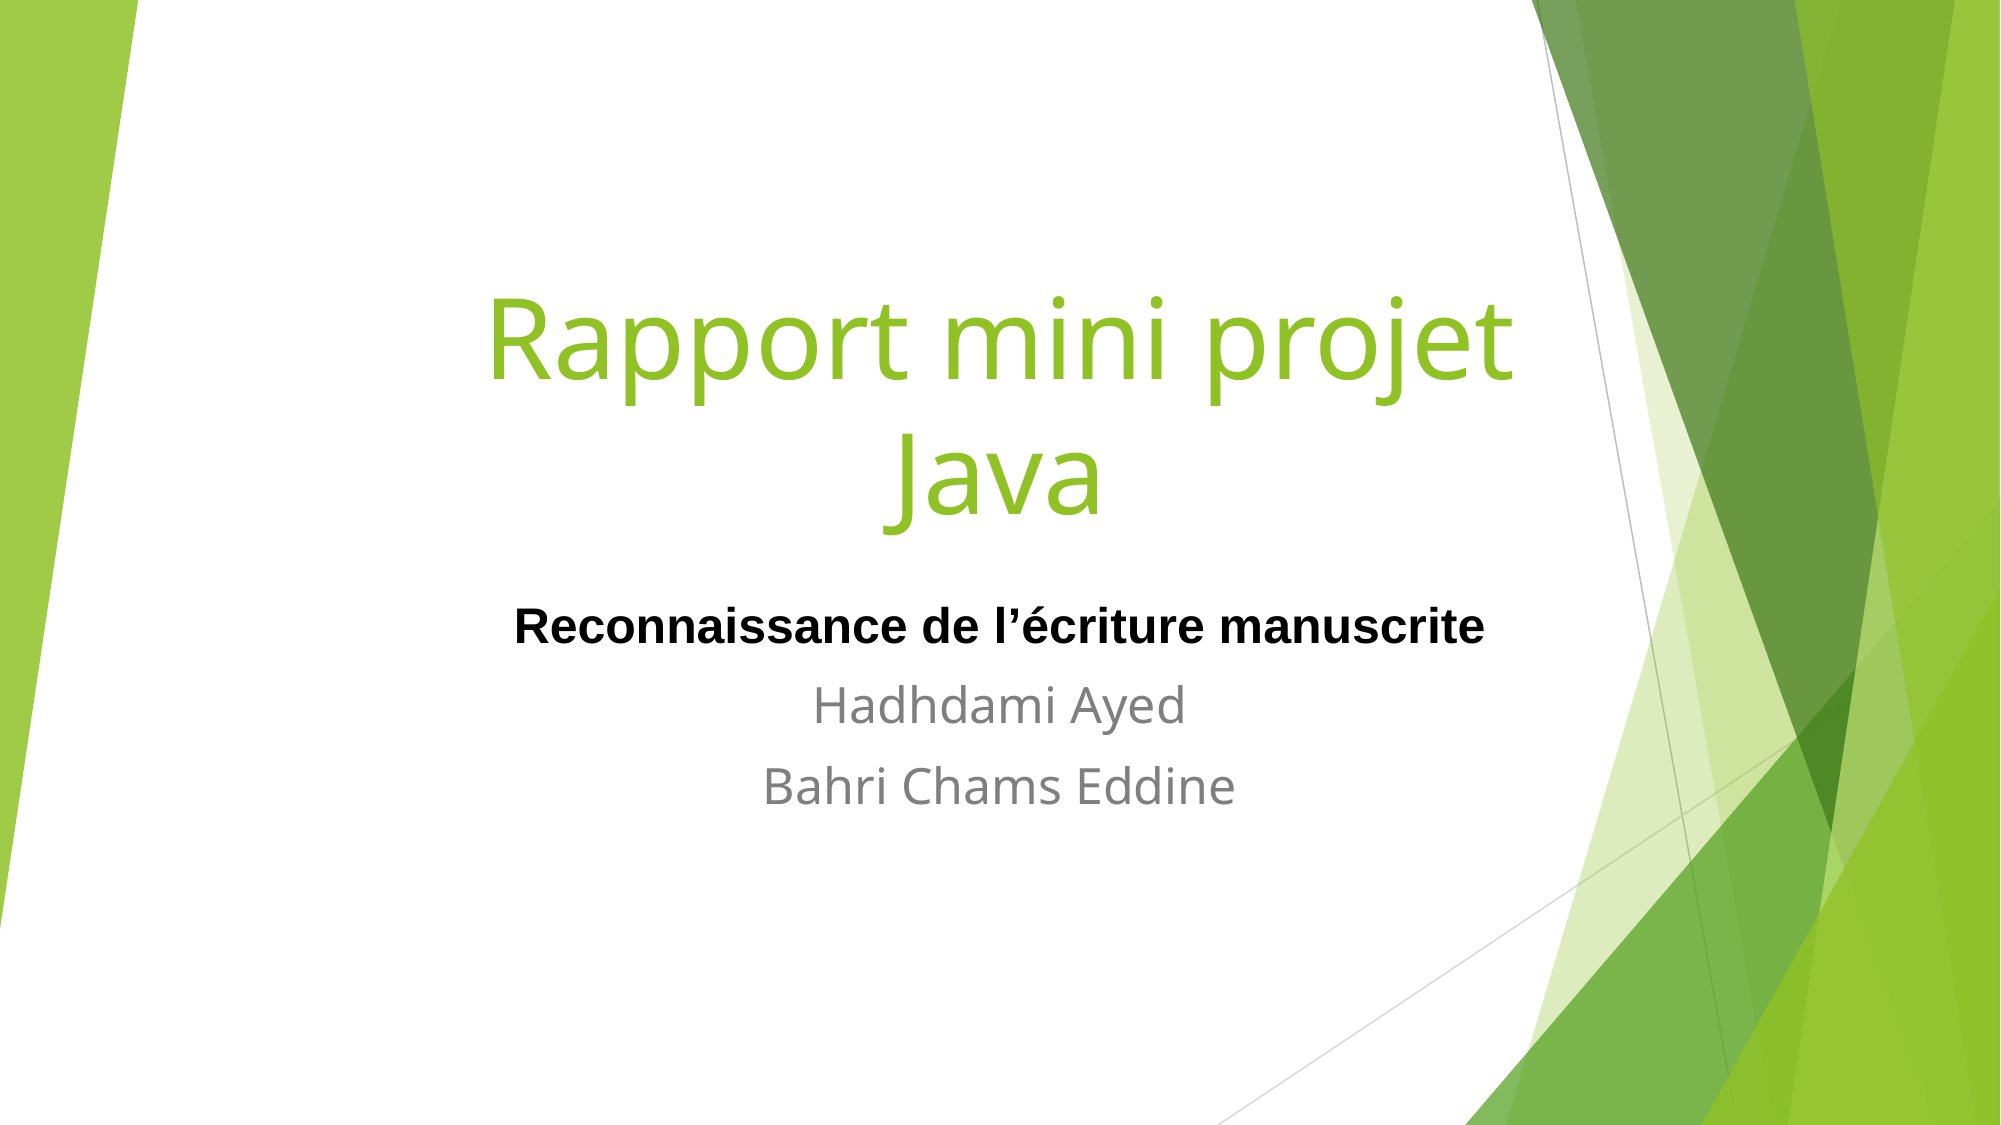

# Rapport mini projet Java
Reconnaissance de l’écriture manuscrite
Hadhdami Ayed
Bahri Chams Eddine